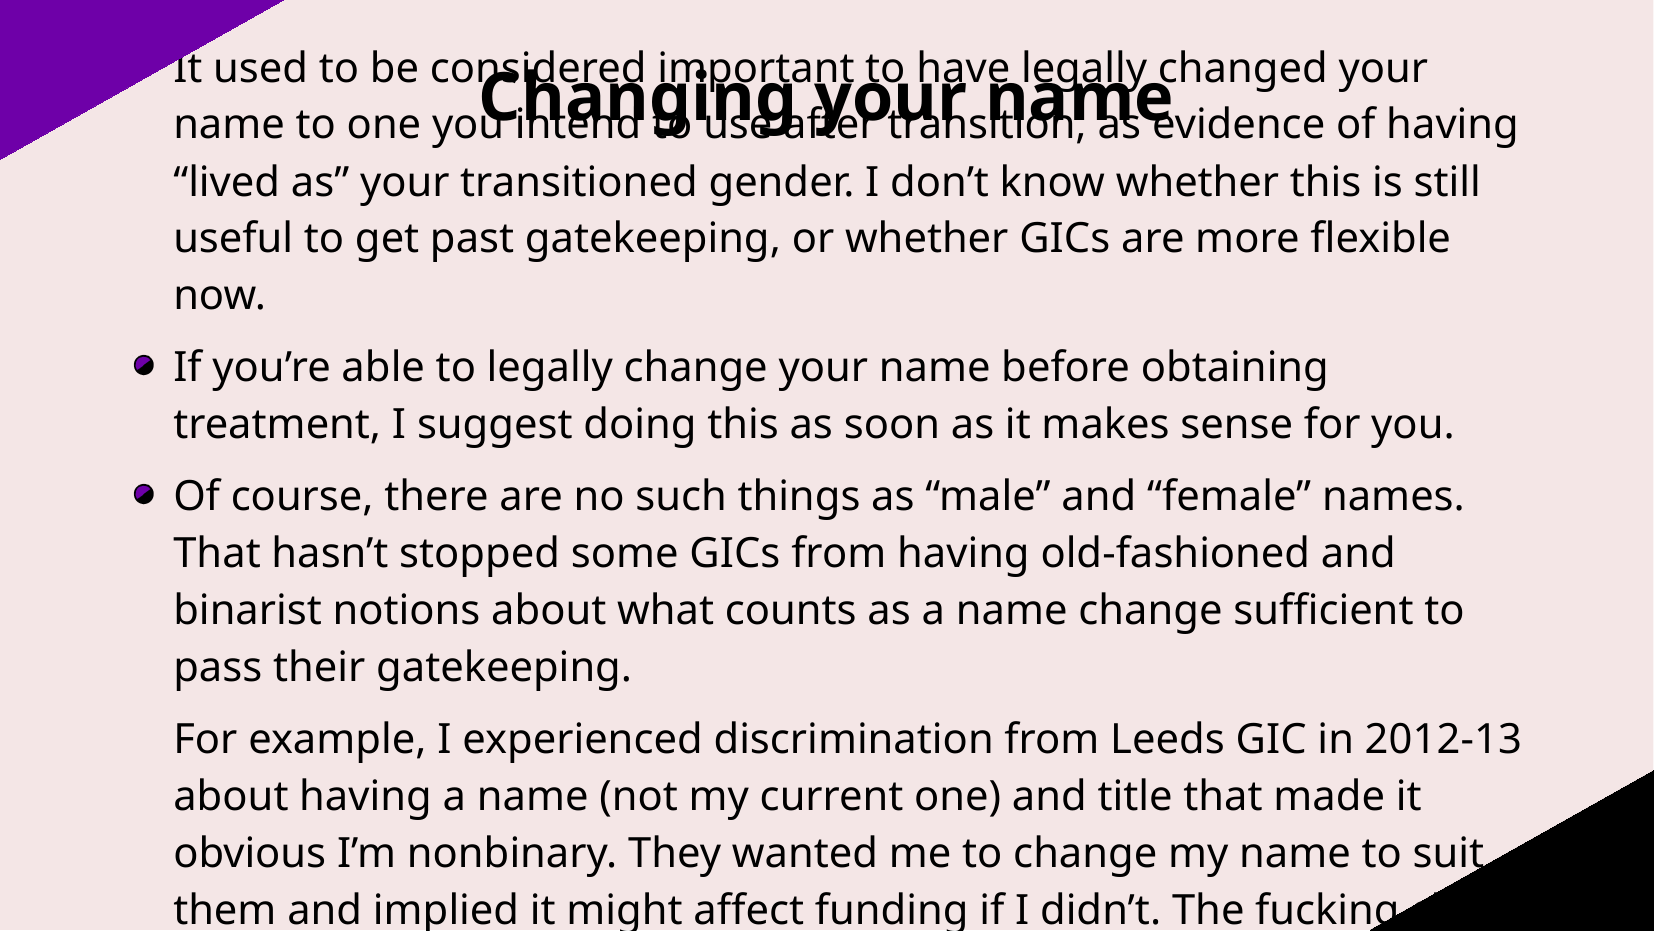

# Changing your name
It used to be considered important to have legally changed your name to one you intend to use after transition, as evidence of having “lived as” your transitioned gender. I don’t know whether this is still useful to get past gatekeeping, or whether GICs are more flexible now.
If you’re able to legally change your name before obtaining treatment, I suggest doing this as soon as it makes sense for you.
Of course, there are no such things as “male” and “female” names. That hasn’t stopped some GICs from having old-fashioned and binarist notions about what counts as a name change sufficient to pass their gatekeeping.
For example, I experienced discrimination from Leeds GIC in 2012-13 about having a name (not my current one) and title that made it obvious I’m nonbinary. They wanted me to change my name to suit them and implied it might affect funding if I didn’t. The fucking cheek. I sent them a strongly worded letter and they backed down.